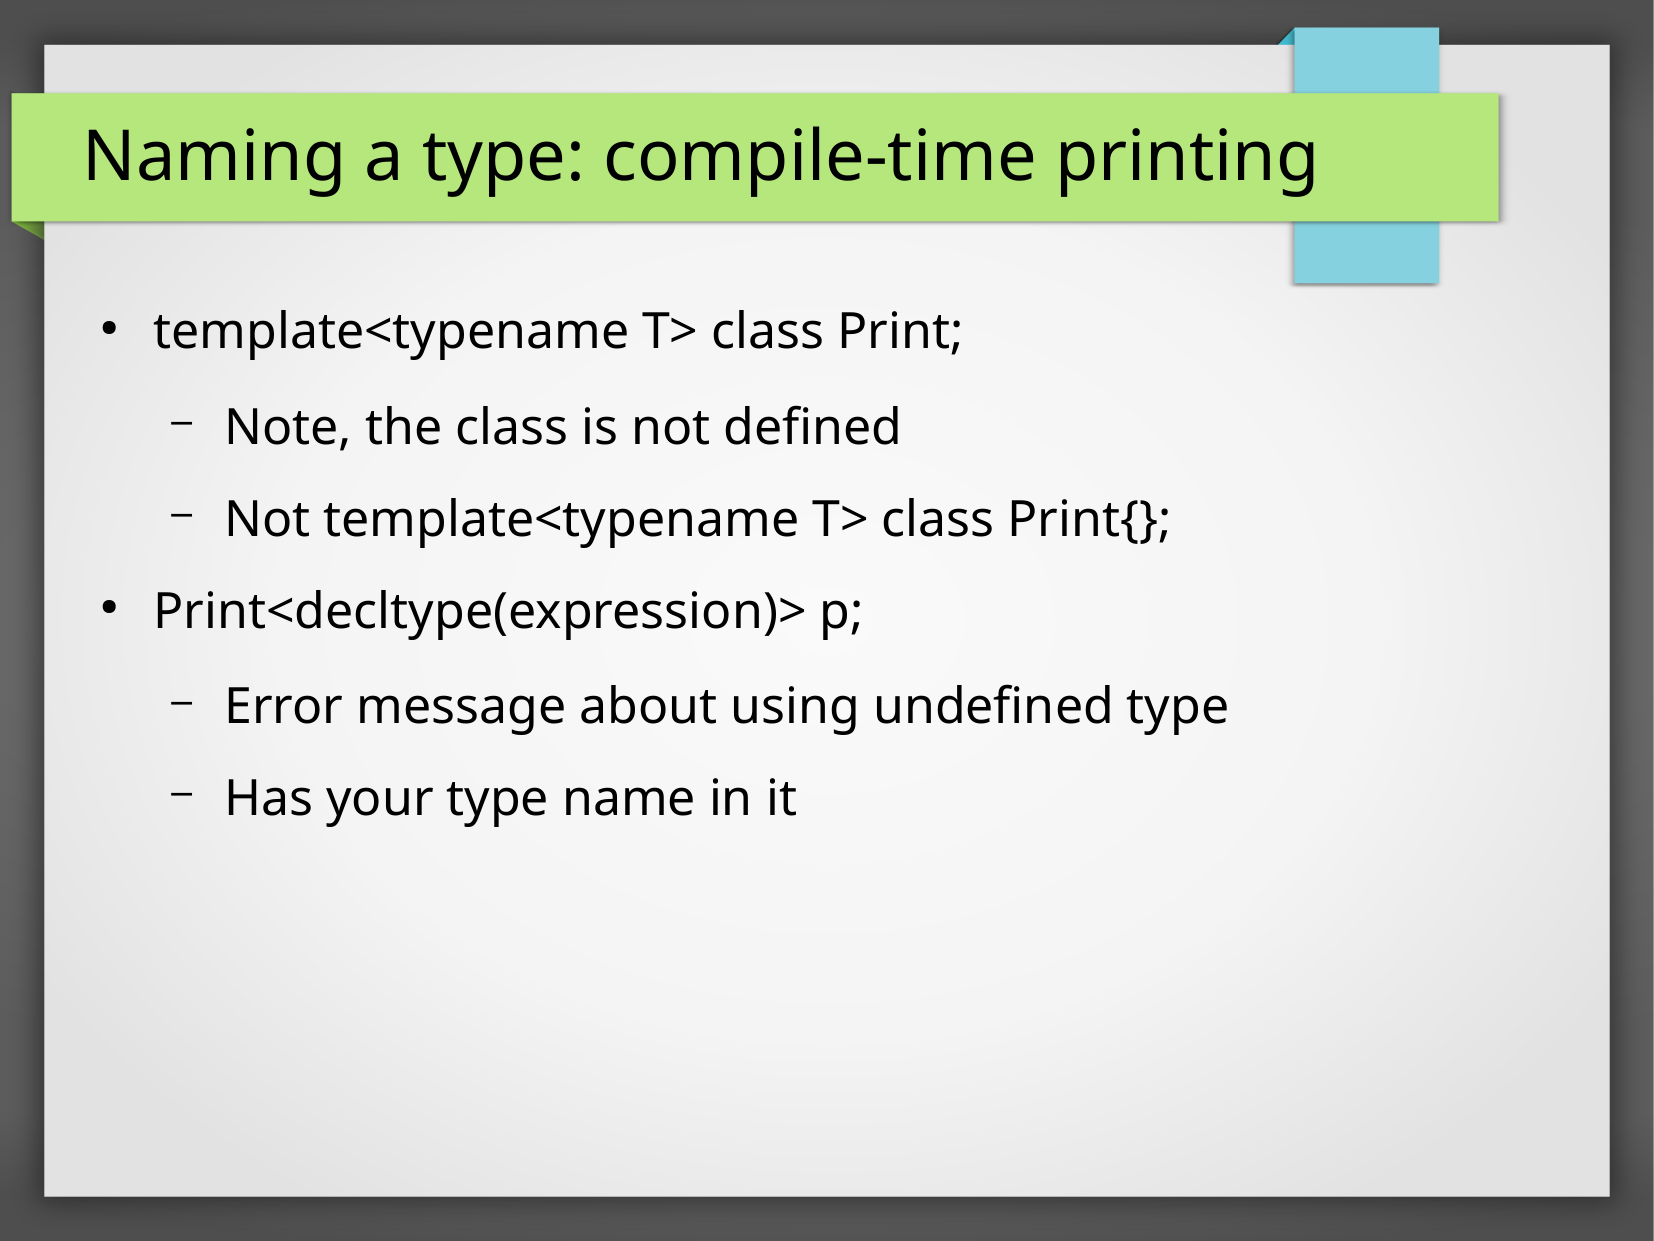

# Naming a type: compile-time printing
template<typename T> class Print;
Note, the class is not defined
Not template<typename T> class Print{};
Print<decltype(expression)> p;
Error message about using undefined type
Has your type name in it